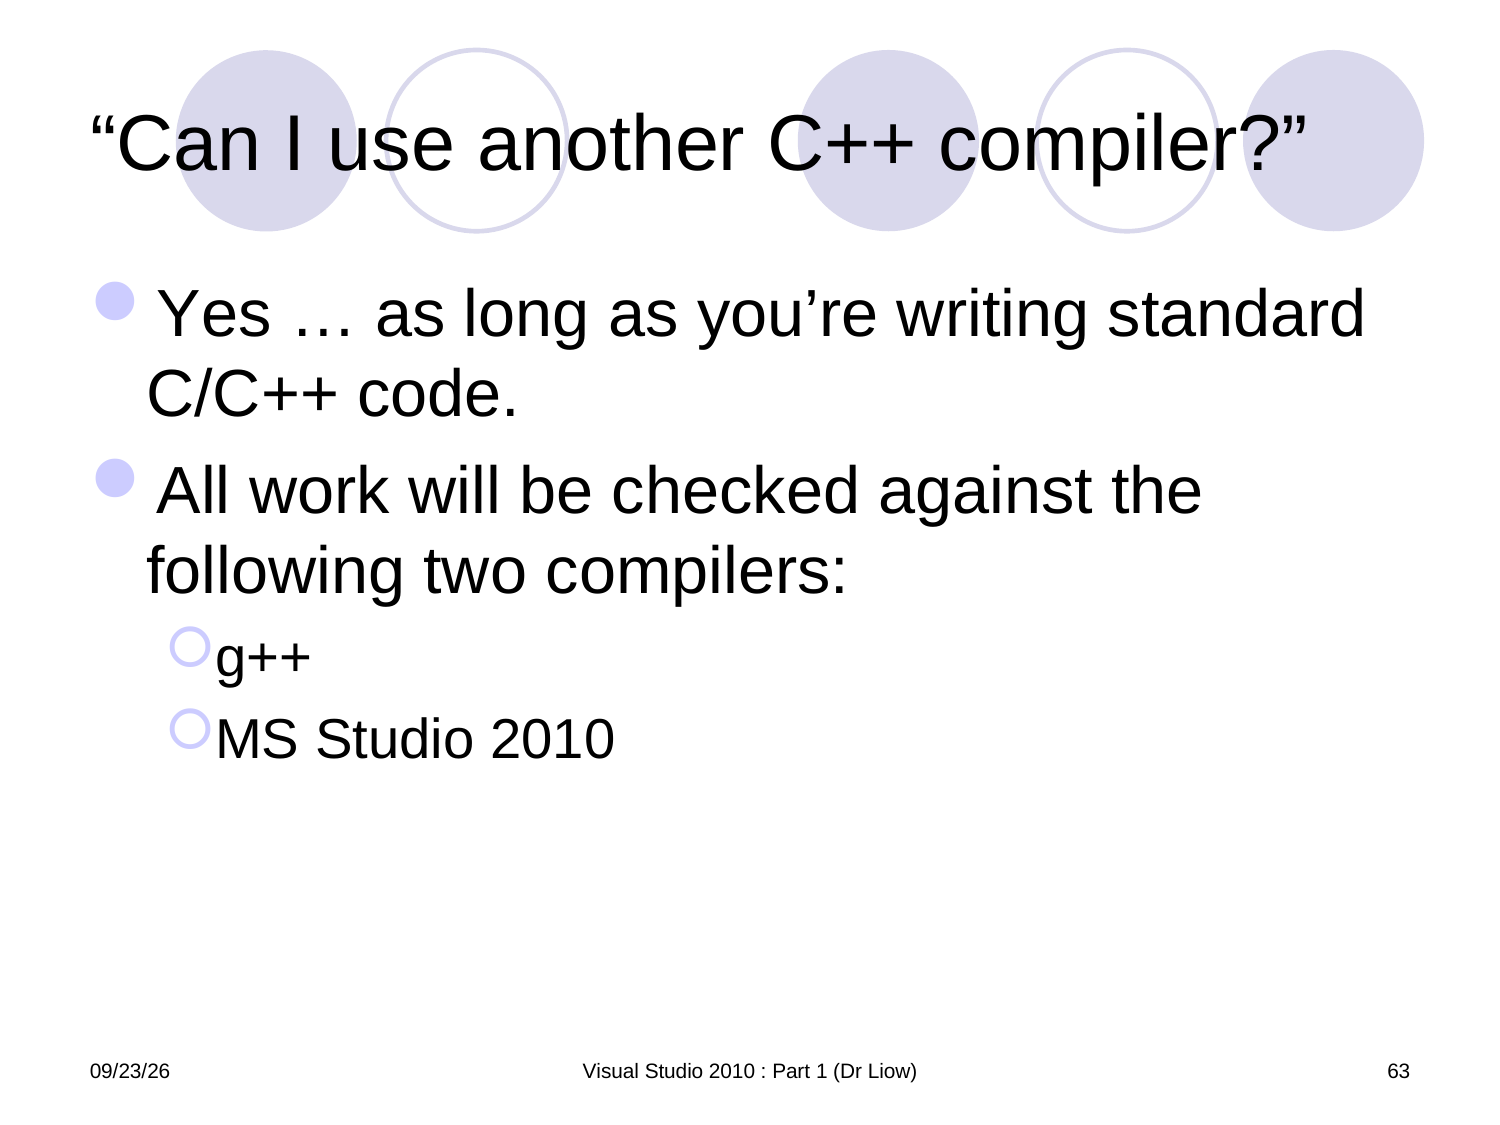

# “Can I use another C++ compiler?”
Yes … as long as you’re writing standard C/C++ code.
All work will be checked against the following two compilers:
g++
MS Studio 2010
Visual Studio 2010 : Part 1 (Dr Liow)